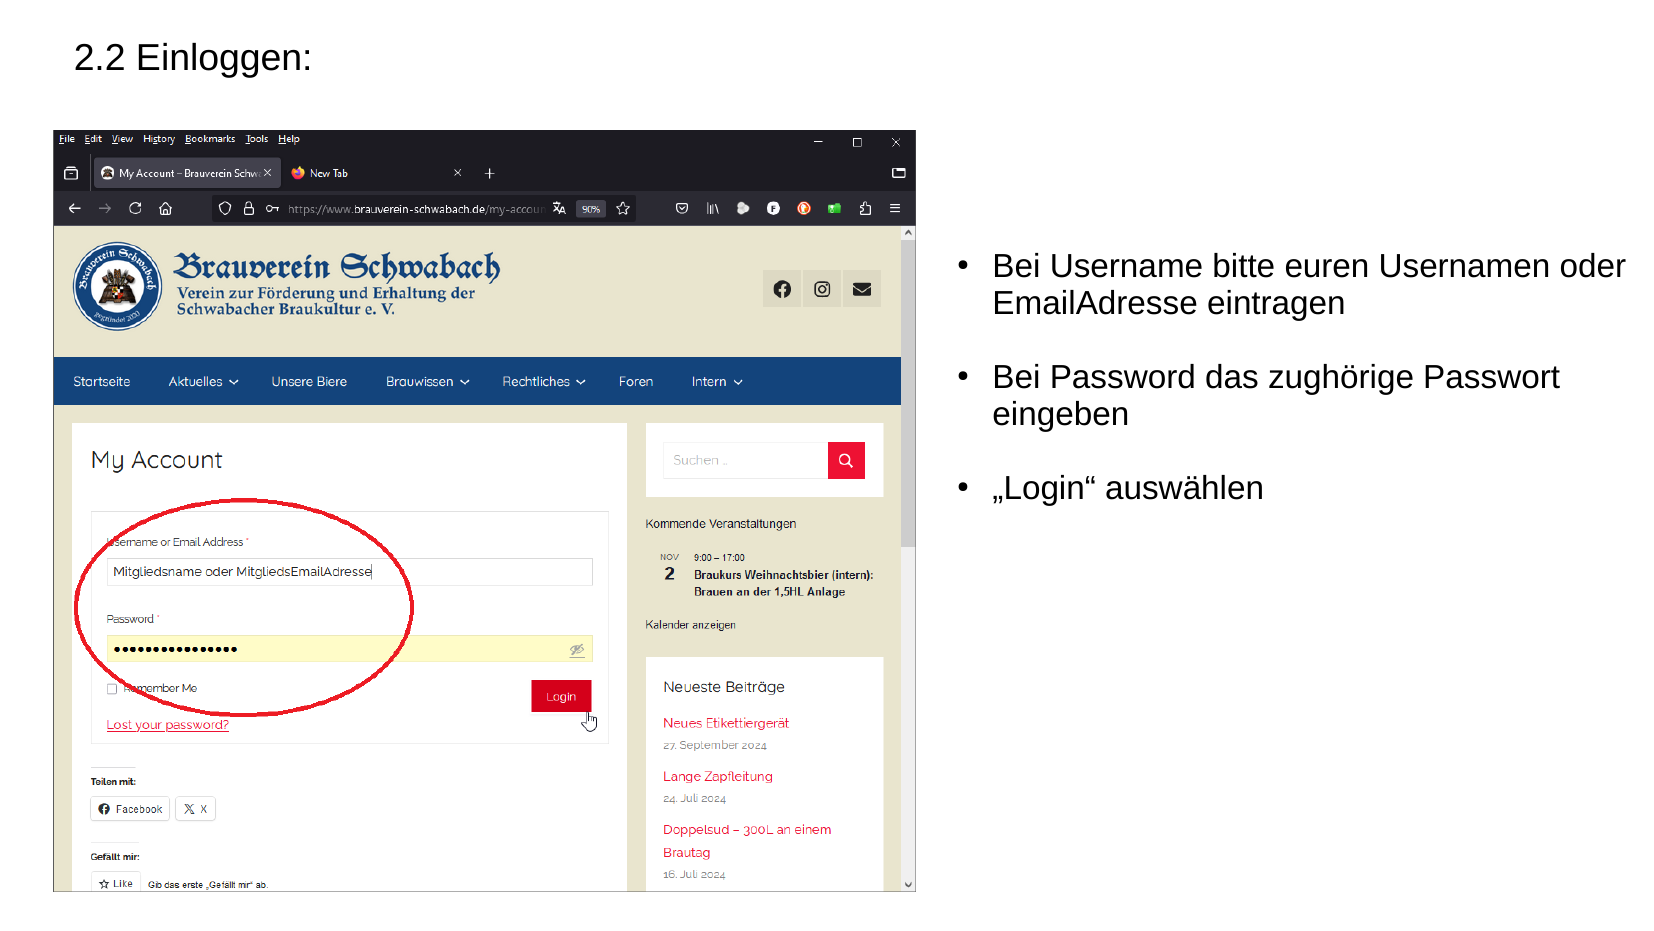

2.2 Einloggen:
Bei Username bitte euren Usernamen oder EmailAdresse eintragen
Bei Password das zughörige Passwort eingeben
„Login“ auswählen